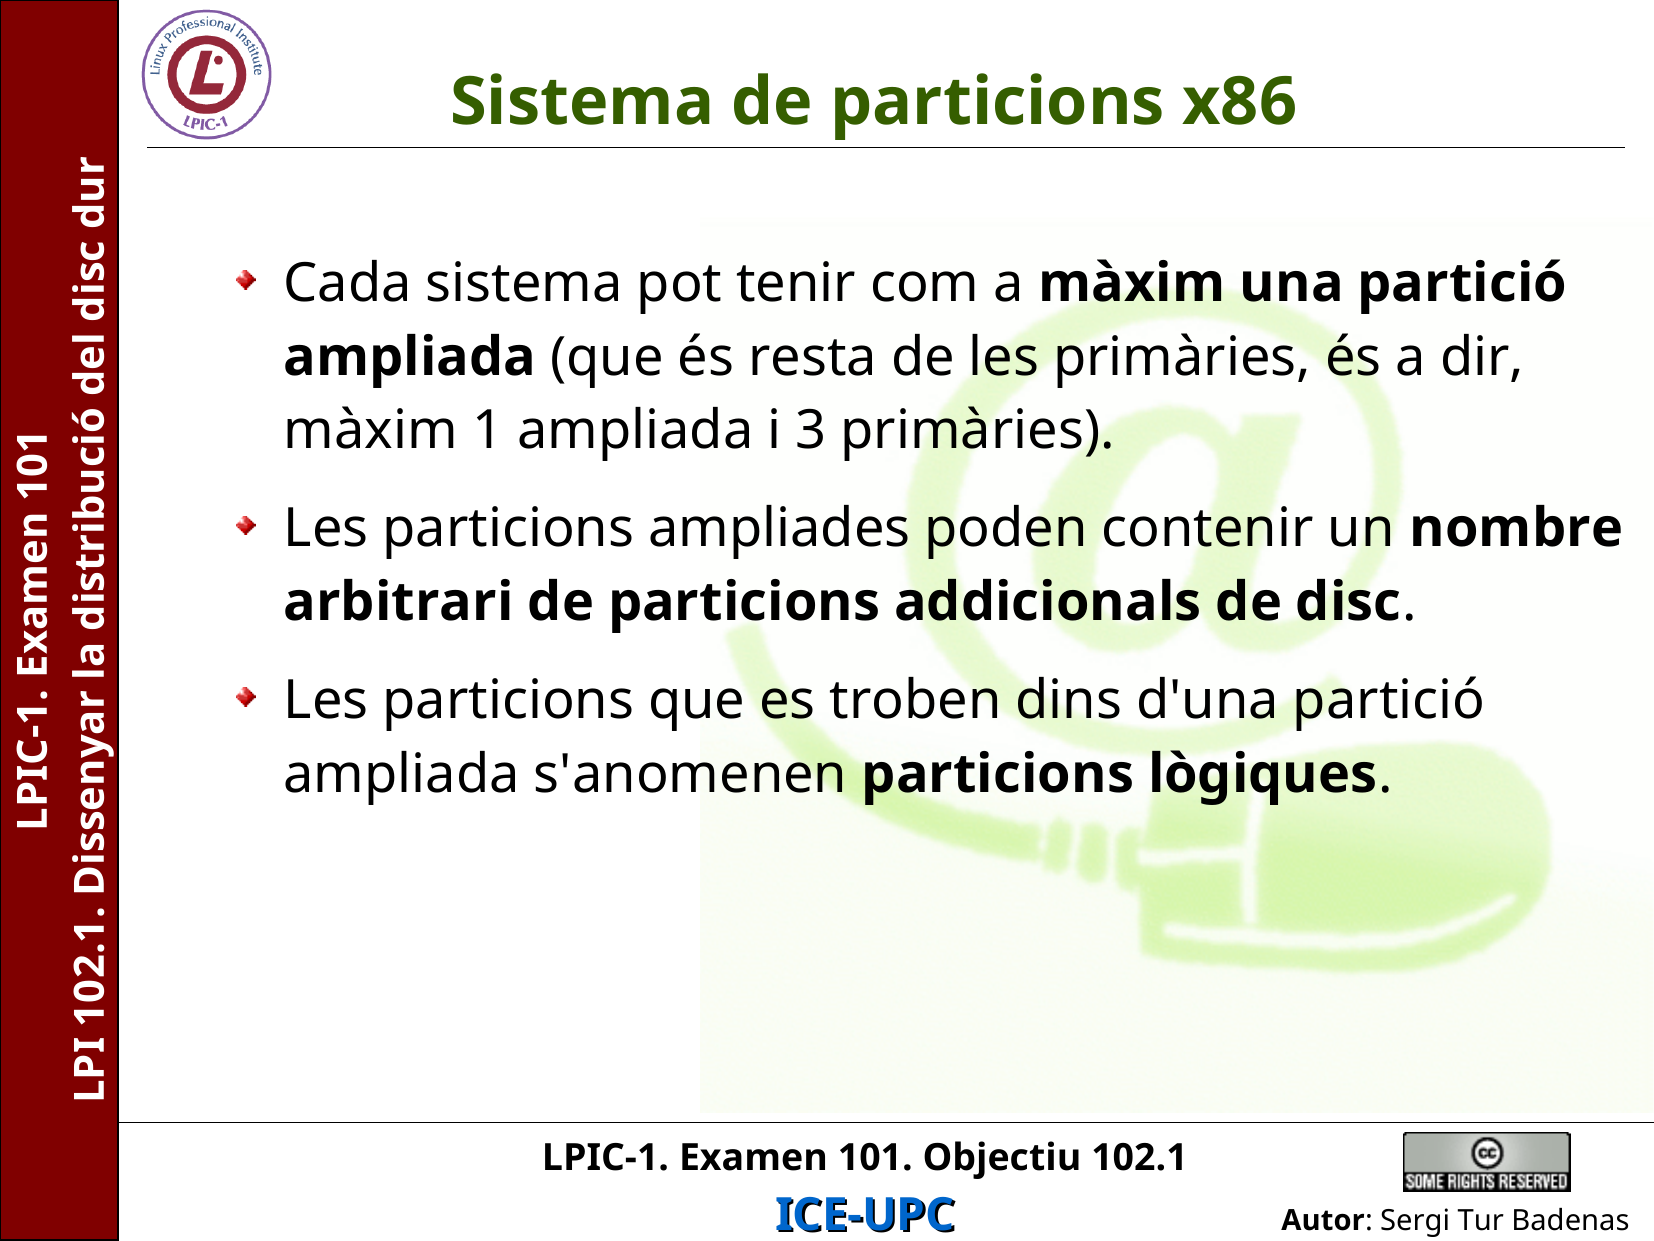

# Sistema de particions x86
Cada sistema pot tenir com a màxim una partició ampliada (que és resta de les primàries, és a dir, màxim 1 ampliada i 3 primàries).
Les particions ampliades poden contenir un nombre arbitrari de particions addicionals de disc.
Les particions que es troben dins d'una partició ampliada s'anomenen particions lògiques.